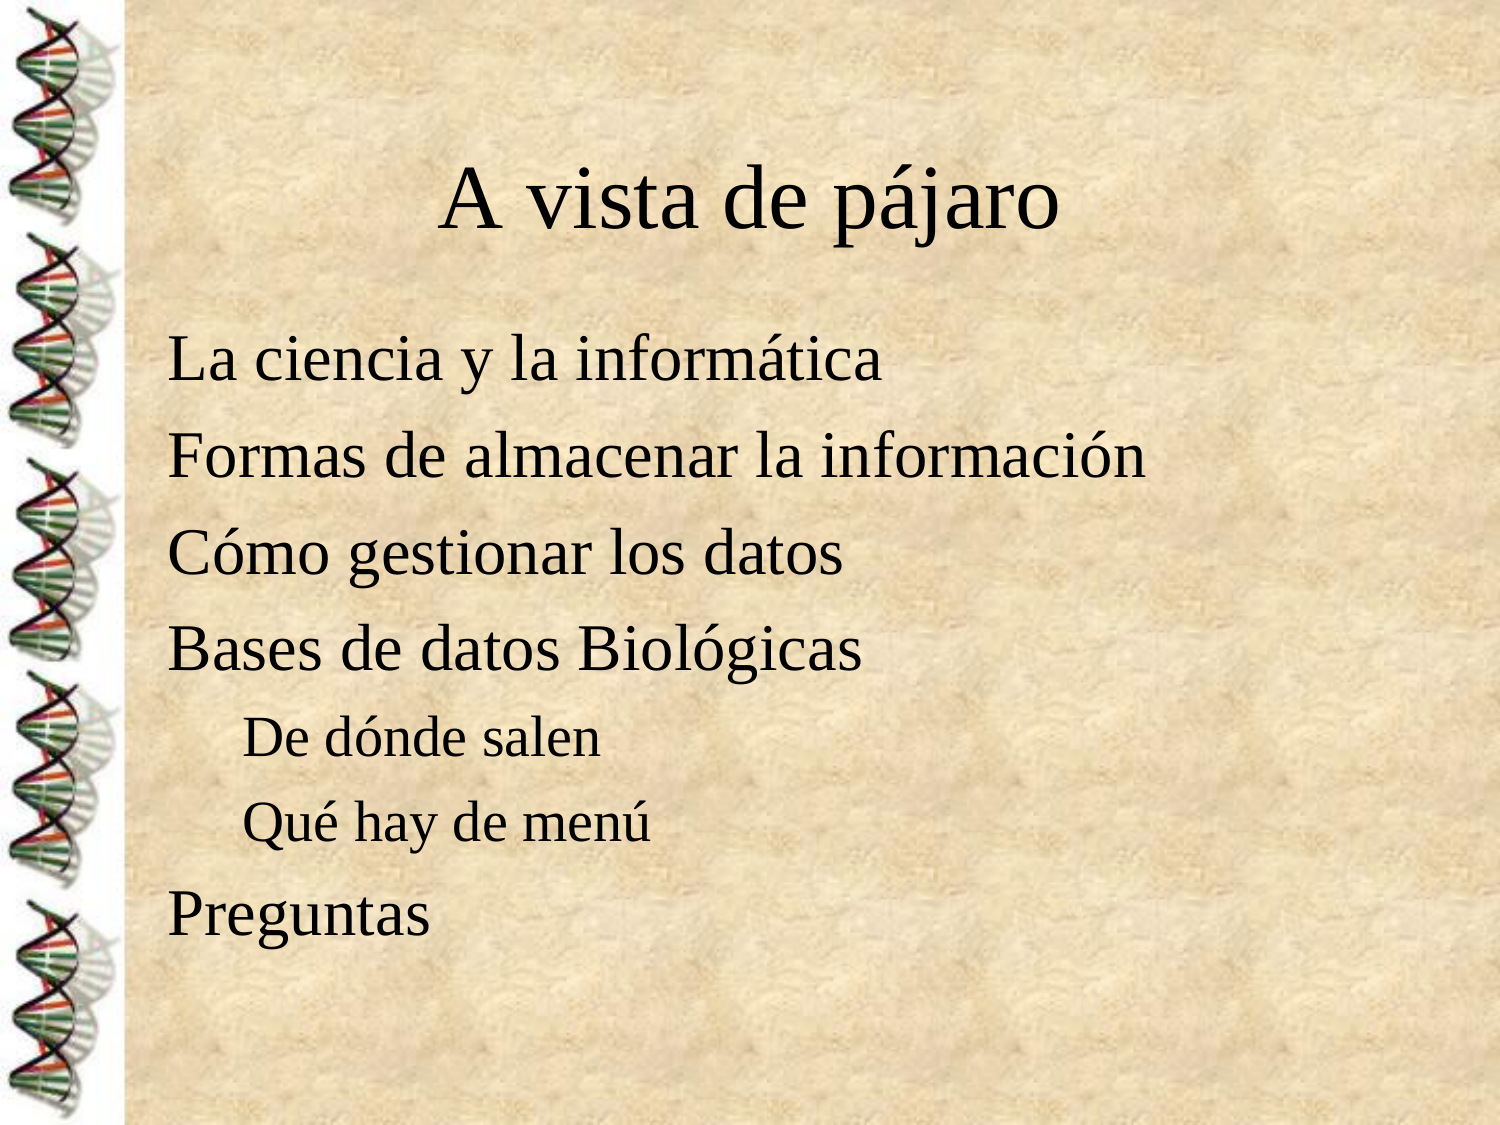

# A vista de pájaro
La ciencia y la informática
Formas de almacenar la información
Cómo gestionar los datos
Bases de datos Biológicas
De dónde salen
Qué hay de menú
Preguntas